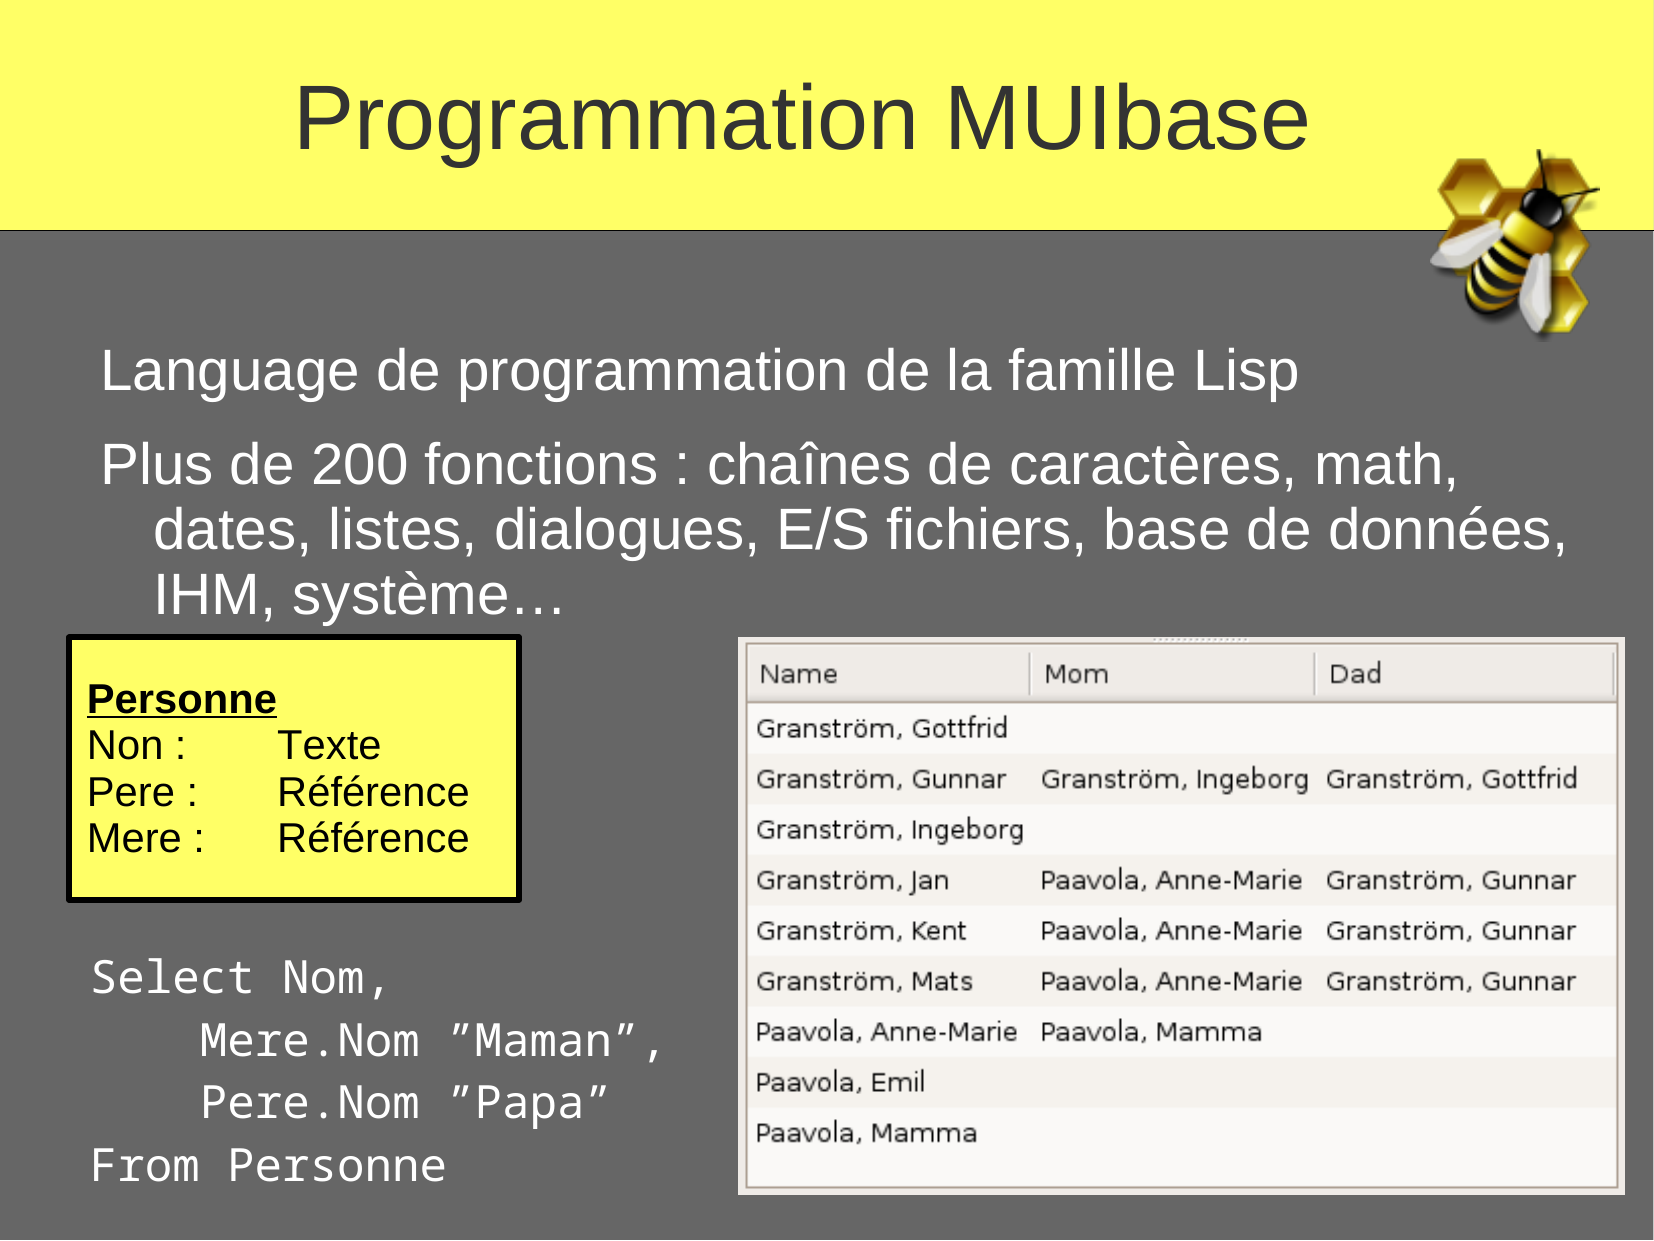

# Programmation MUIbase
Language de programmation de la famille Lisp
Plus de 200 fonctions : chaînes de caractères, math, dates, listes, dialogues, E/S fichiers, base de données, IHM, système…
Personne
Non :		Texte
Pere :		Référence
Mere :	Référence
Select Nom,
 Mere.Nom ”Maman”,
 Pere.Nom ”Papa”
From Personne